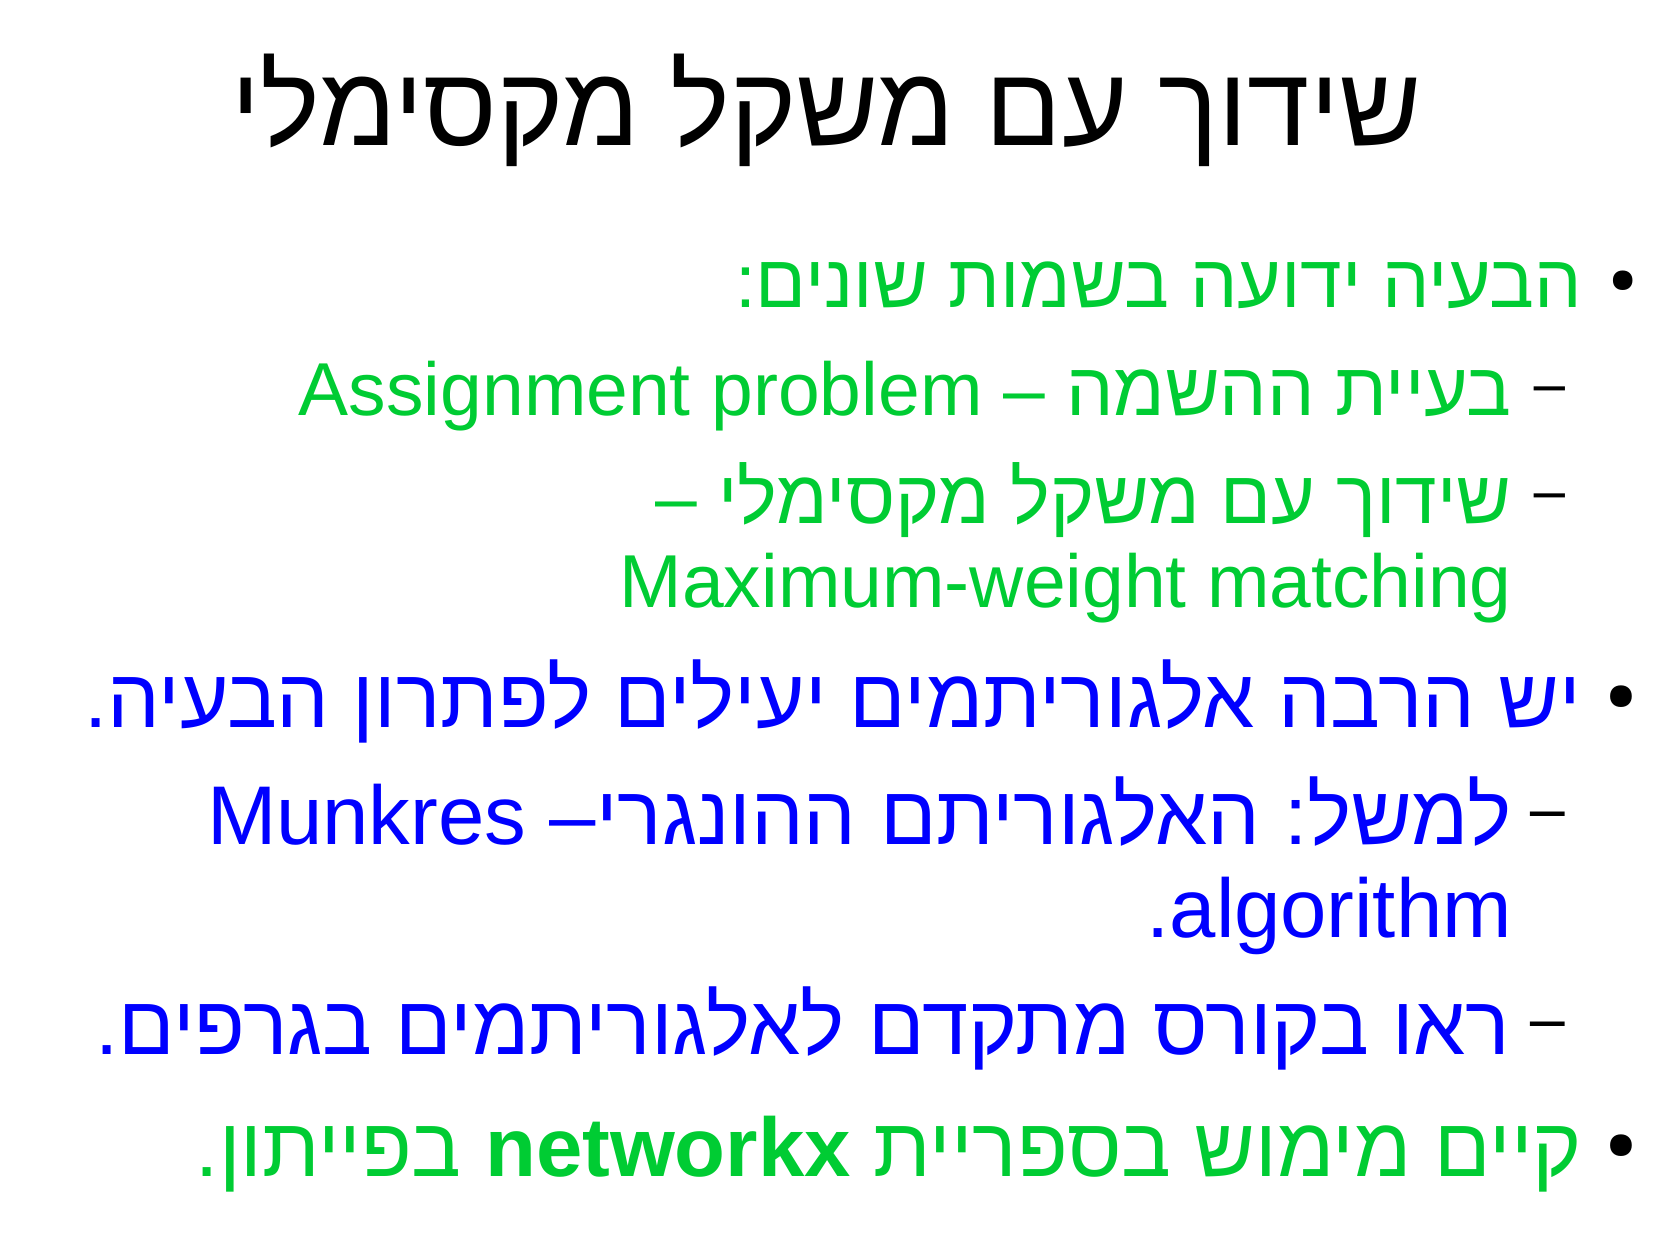

# שידוך עם משקל מקסימלי
הבעיה ידועה בשמות שונים:
בעיית ההשמה – Assignment problem
שידוך עם משקל מקסימלי –
Maximum-weight matching
יש הרבה אלגוריתמים יעילים לפתרון הבעיה.
למשל: האלגוריתם ההונגרי– Munkres algorithm.
ראו בקורס מתקדם לאלגוריתמים בגרפים.
קיים מימוש בספריית networkx בפייתון.